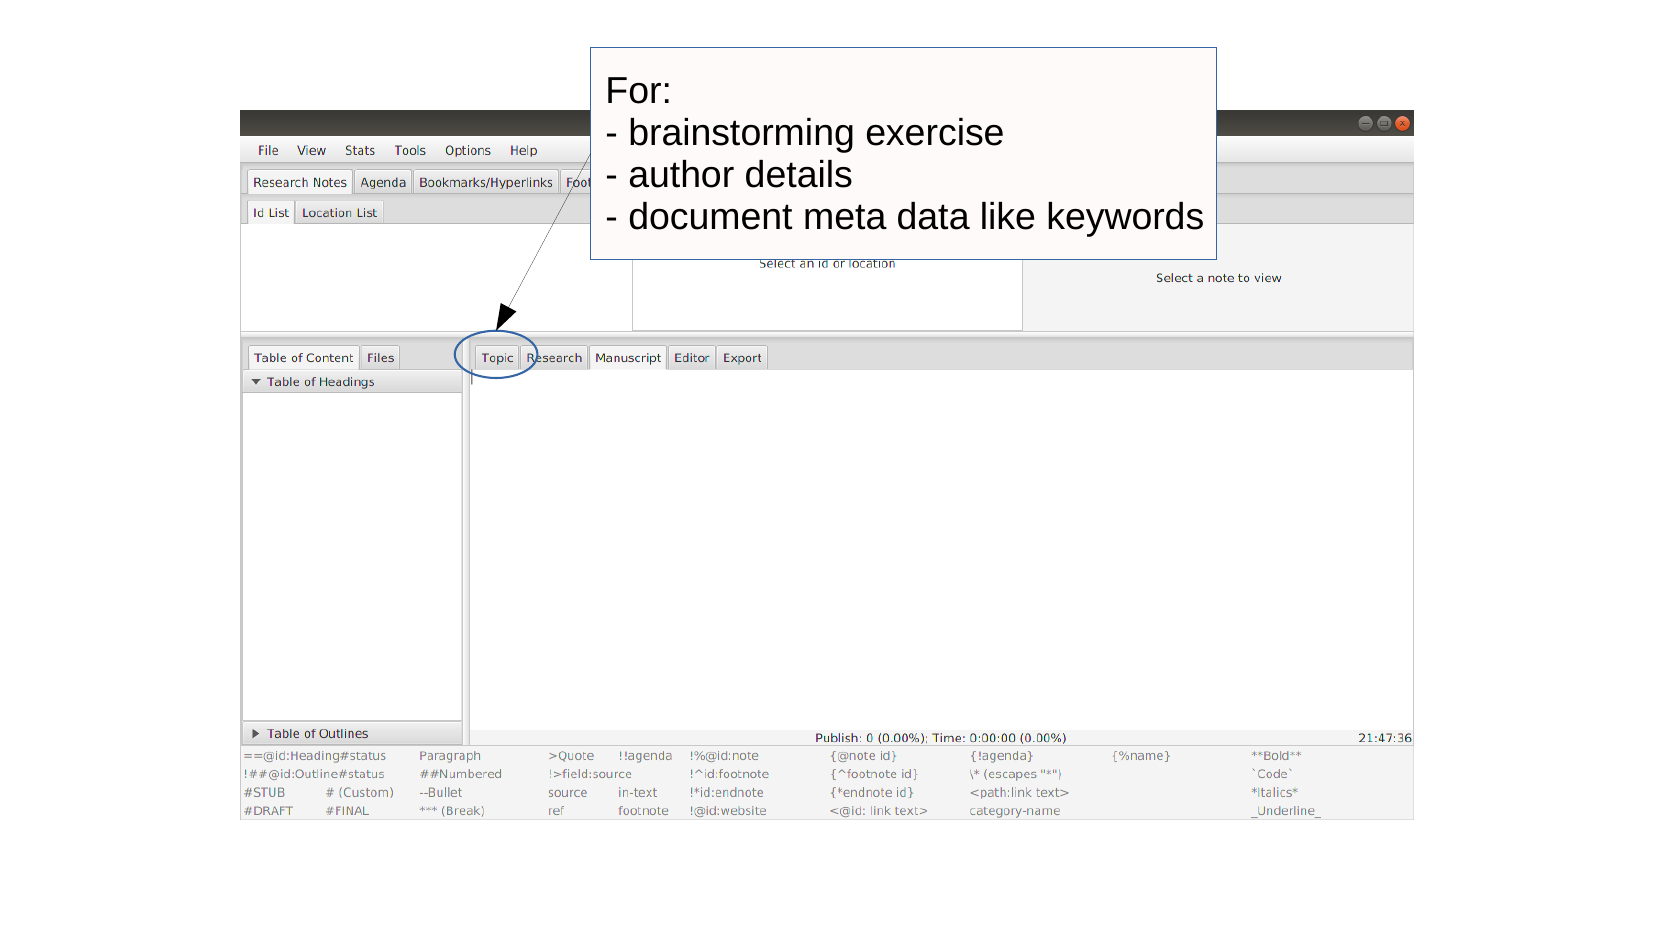

For:
- brainstorming exercise
- author details
- document meta data like keywords